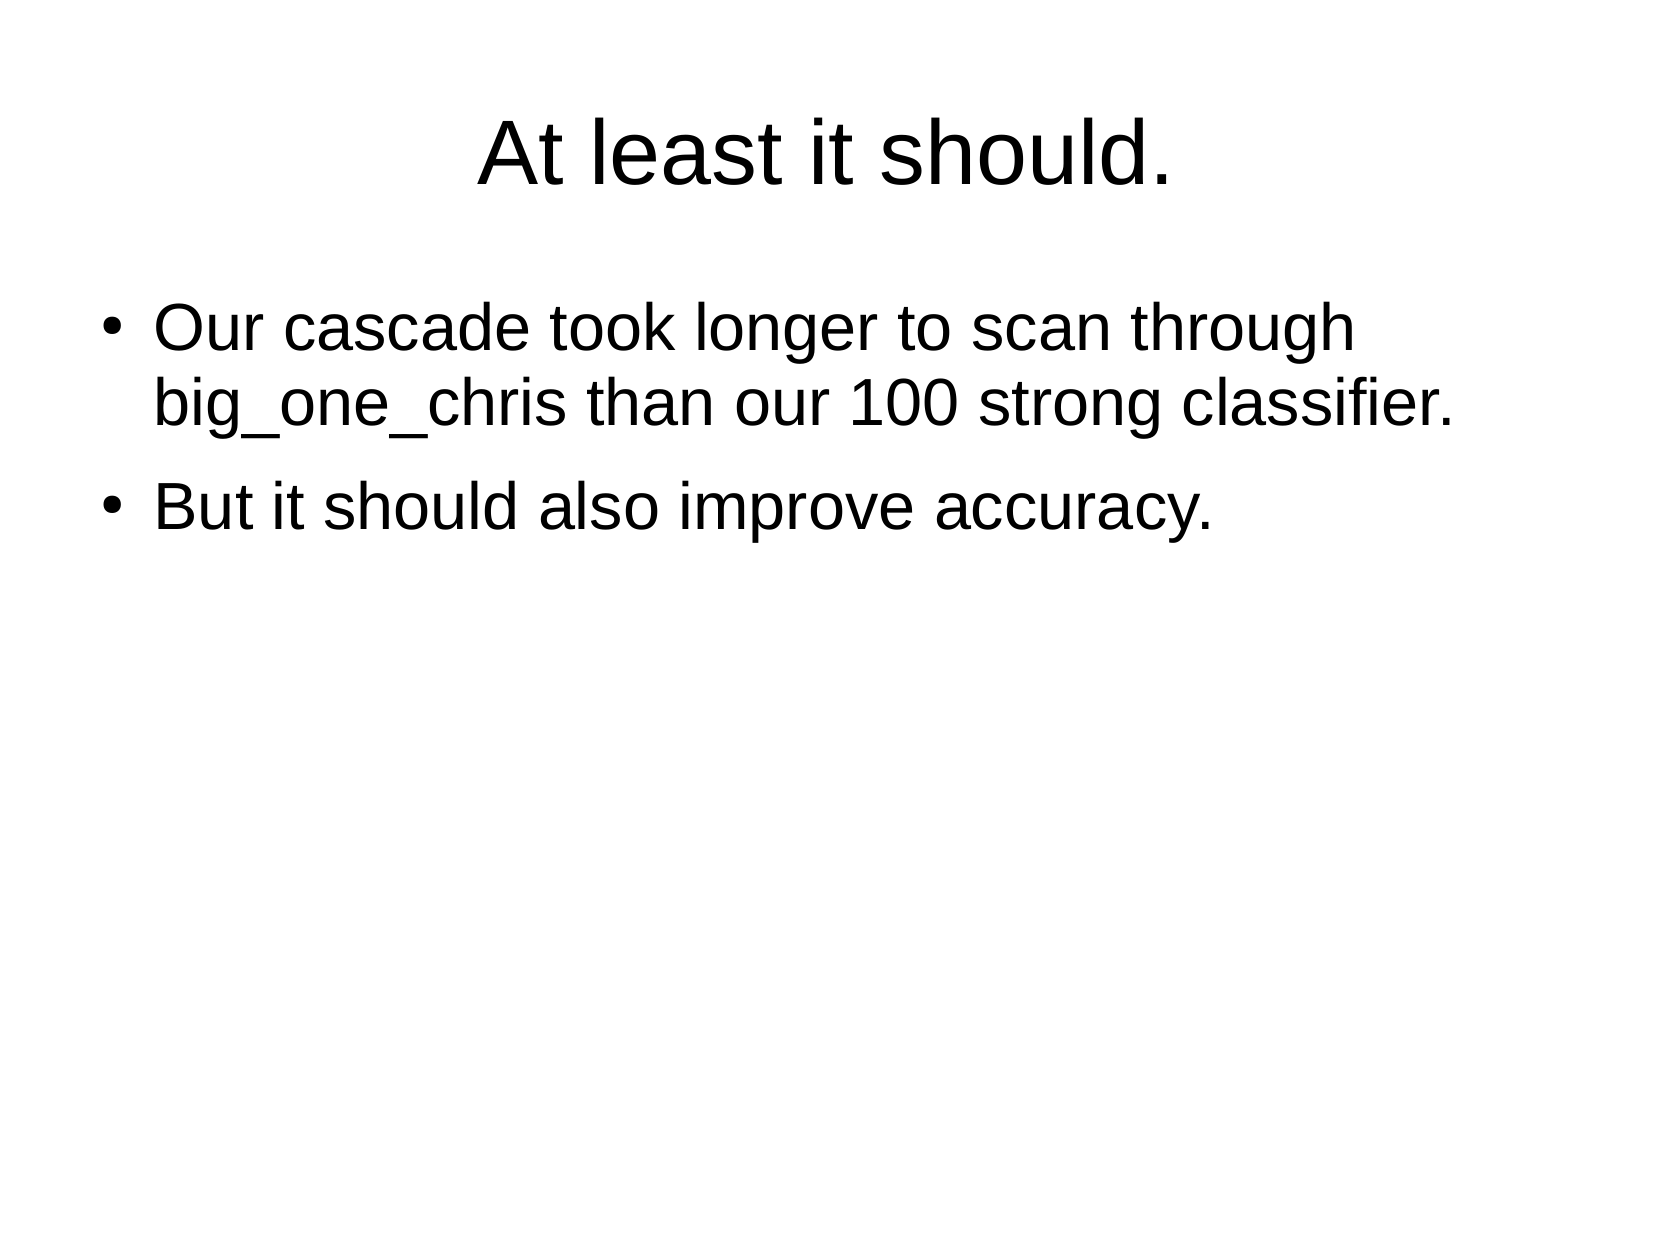

# At least it should.
Our cascade took longer to scan through big_one_chris than our 100 strong classifier.
But it should also improve accuracy.